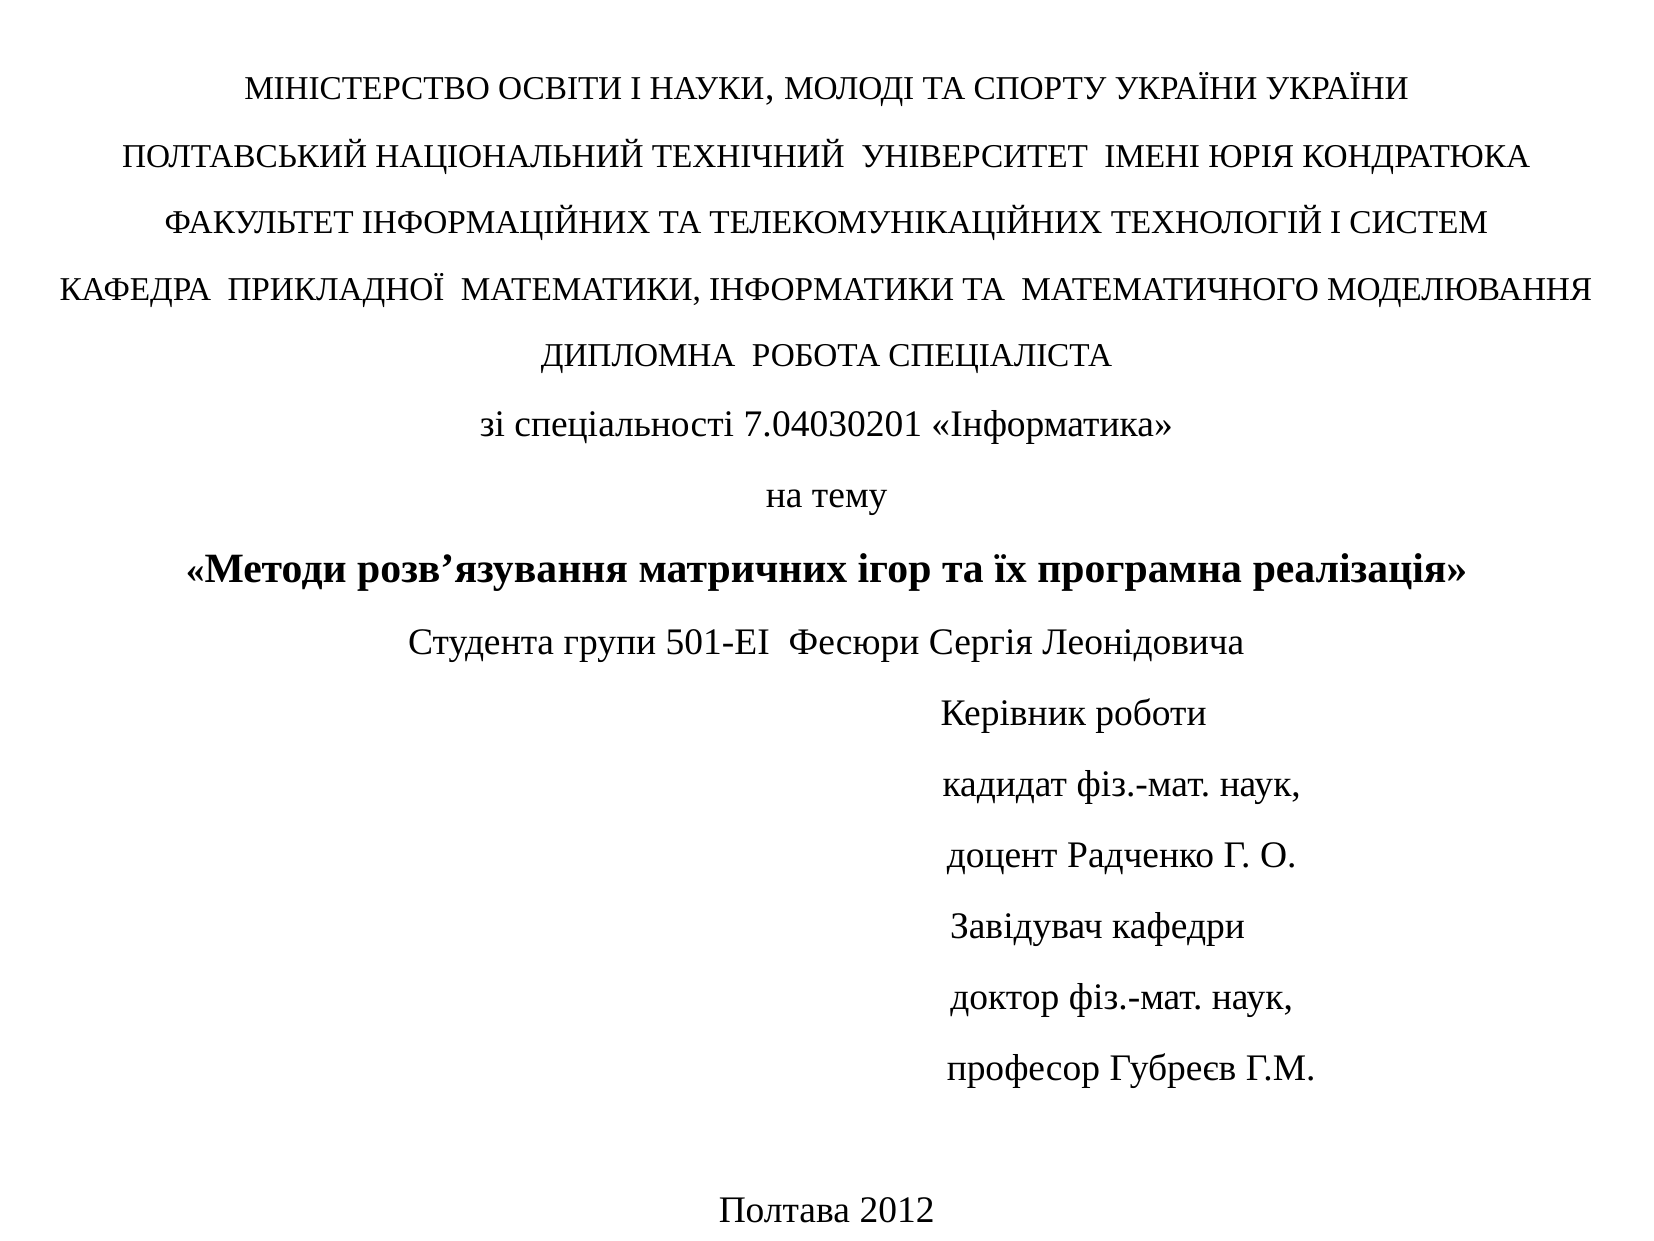

# МІНІСТЕРСТВО ОСВІТИ І НАУКИ, МОЛОДІ ТА СПОРТУ УКРАЇНИ УКРАЇНИ
ПОЛТАВСЬКИЙ НАЦІОНАЛЬНИЙ ТЕХНІЧНИЙ УНІВЕРСИТЕТ ІМЕНІ ЮРІЯ КОНДРАТЮКА
ФАКУЛЬТЕТ ІНФОРМАЦІЙНИХ ТА ТЕЛЕКОМУНІКАЦІЙНИХ ТЕХНОЛОГІЙ І СИСТЕМ
КАФЕДРА ПРИКЛАДНОЇ МАТЕМАТИКИ, ІНФОРМАТИКИ ТА МАТЕМАТИЧНОГО МОДЕЛЮВАННЯ
ДИПЛОМНА РОБОТА СПЕЦІАЛІСТА
зі спеціальності 7.04030201 «Інформатика»
на тему
«Методи розв’язування матричних ігор та їх програмна реалізація»
Студента групи 501-ЕІ Фесюри Сергія Леонідовича
 Керівник роботи
кадидат фіз.-мат. наук,
доцент Радченко Г. О.
 Завідувач кафедри
доктор фіз.-мат. наук,
 професор Губреєв Г.М.
Полтава 2012